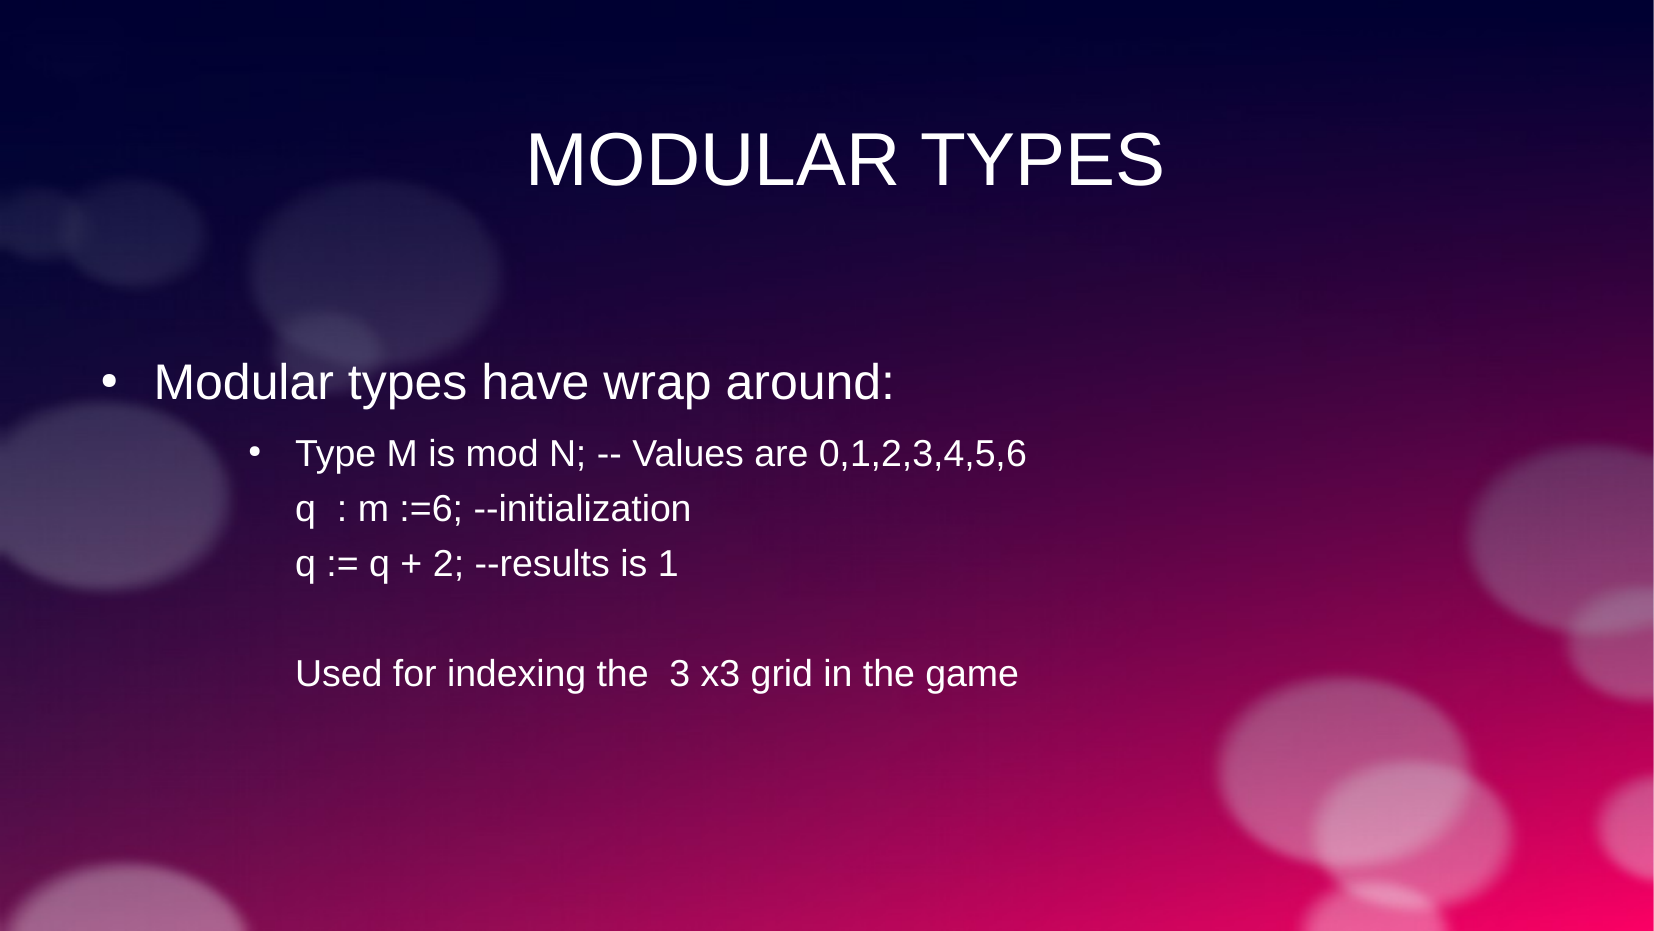

# MODULAR TYPES
Modular types have wrap around:
Type M is mod N; -- Values are 0,1,2,3,4,5,6
q : m :=6; --initialization
q := q + 2; --results is 1
Used for indexing the 3 x3 grid in the game